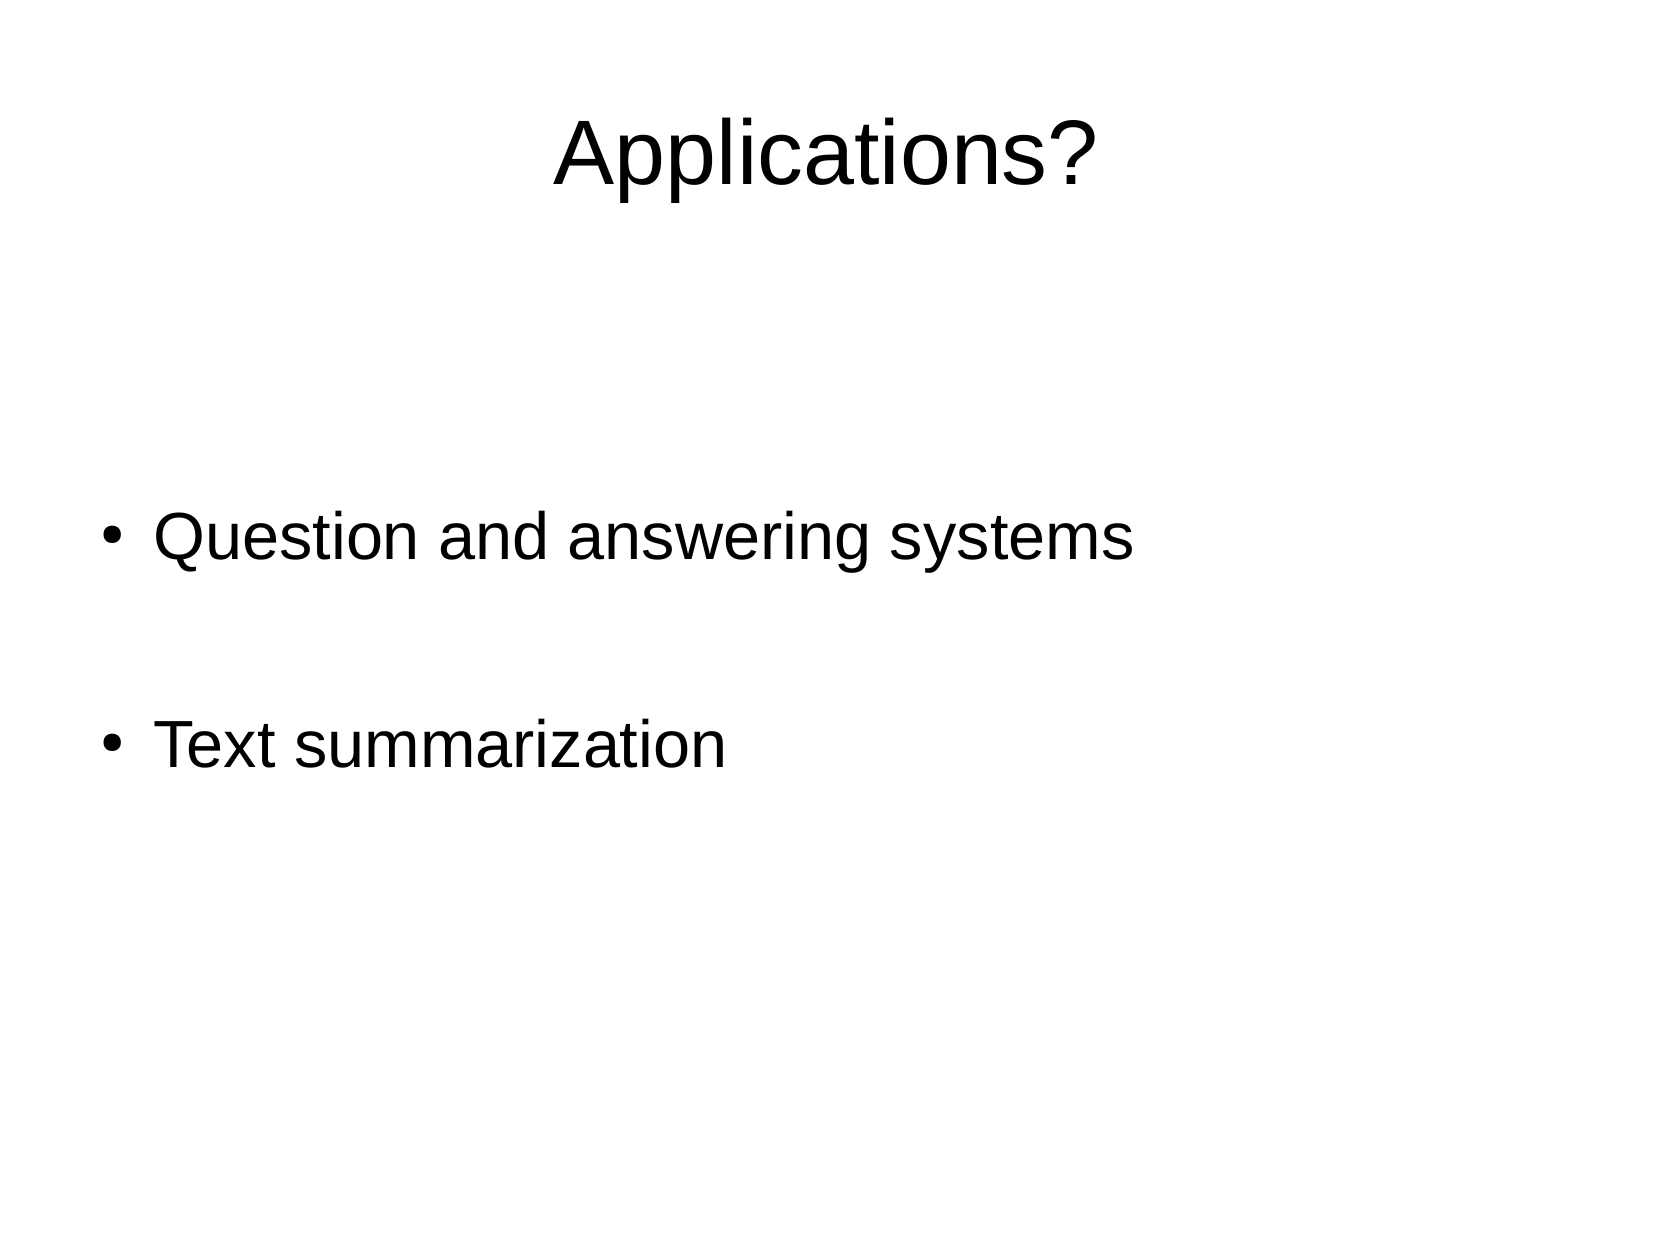

# Applications?
Question and answering systems
Text summarization